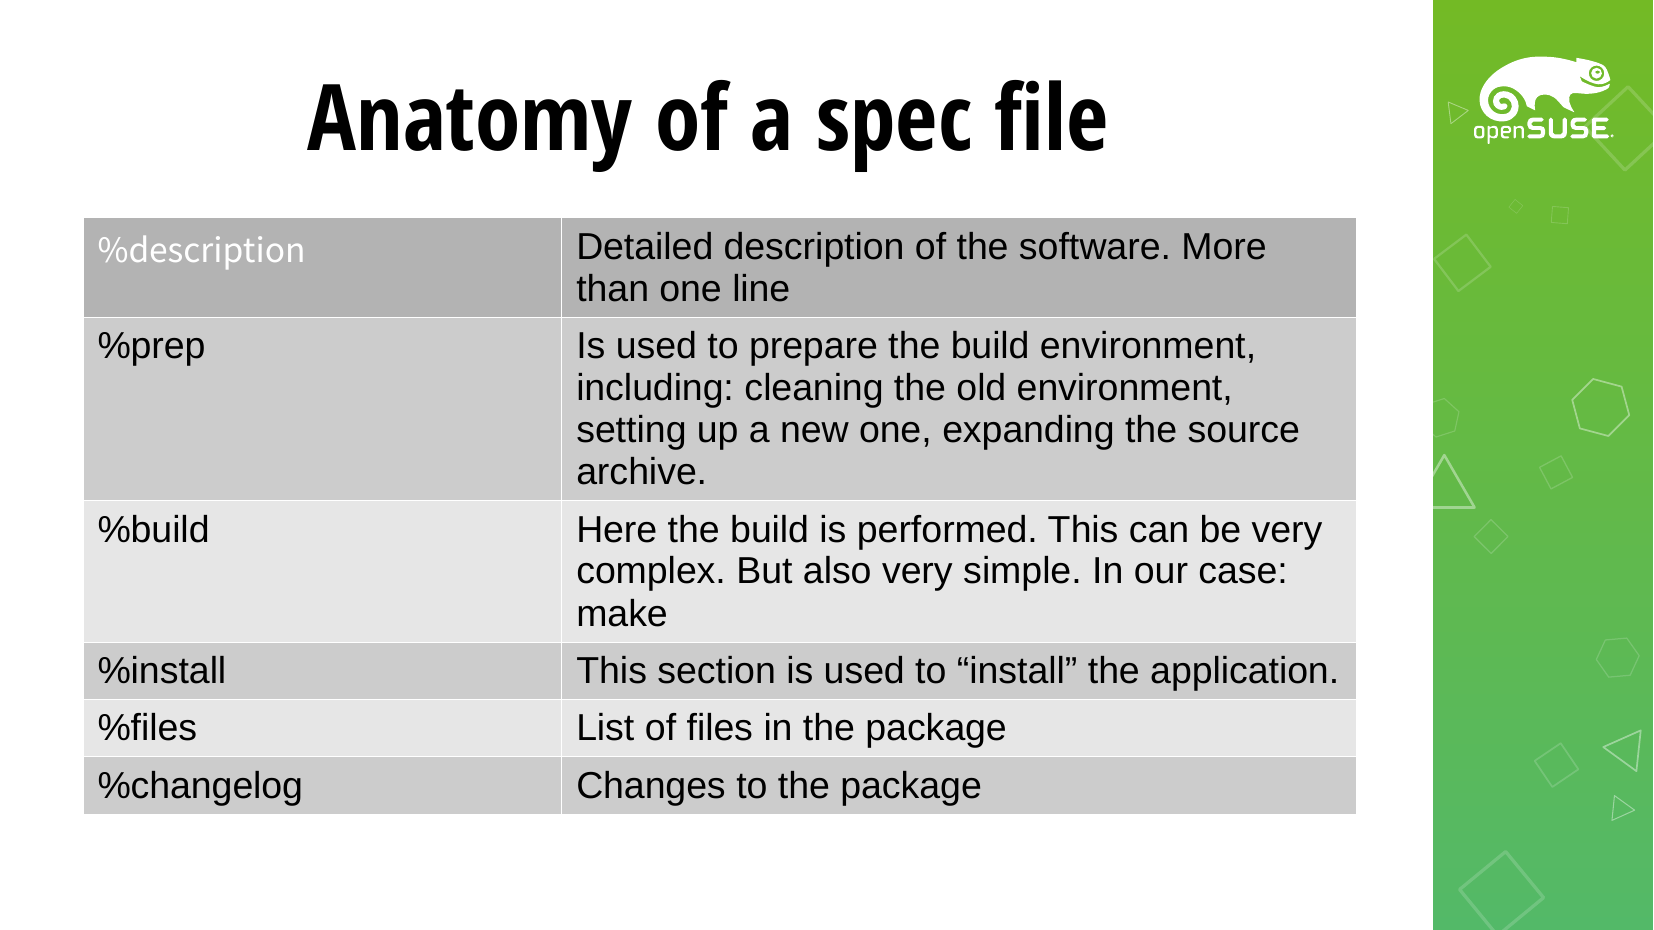

# Anatomy of a spec file
| %description | Detailed description of the software. More than one line |
| --- | --- |
| %prep | Is used to prepare the build environment, including: cleaning the old environment, setting up a new one, expanding the source archive. |
| %build | Here the build is performed. This can be very complex. But also very simple. In our case: make |
| %install | This section is used to “install” the application. |
| %files | List of files in the package |
| %changelog | Changes to the package |